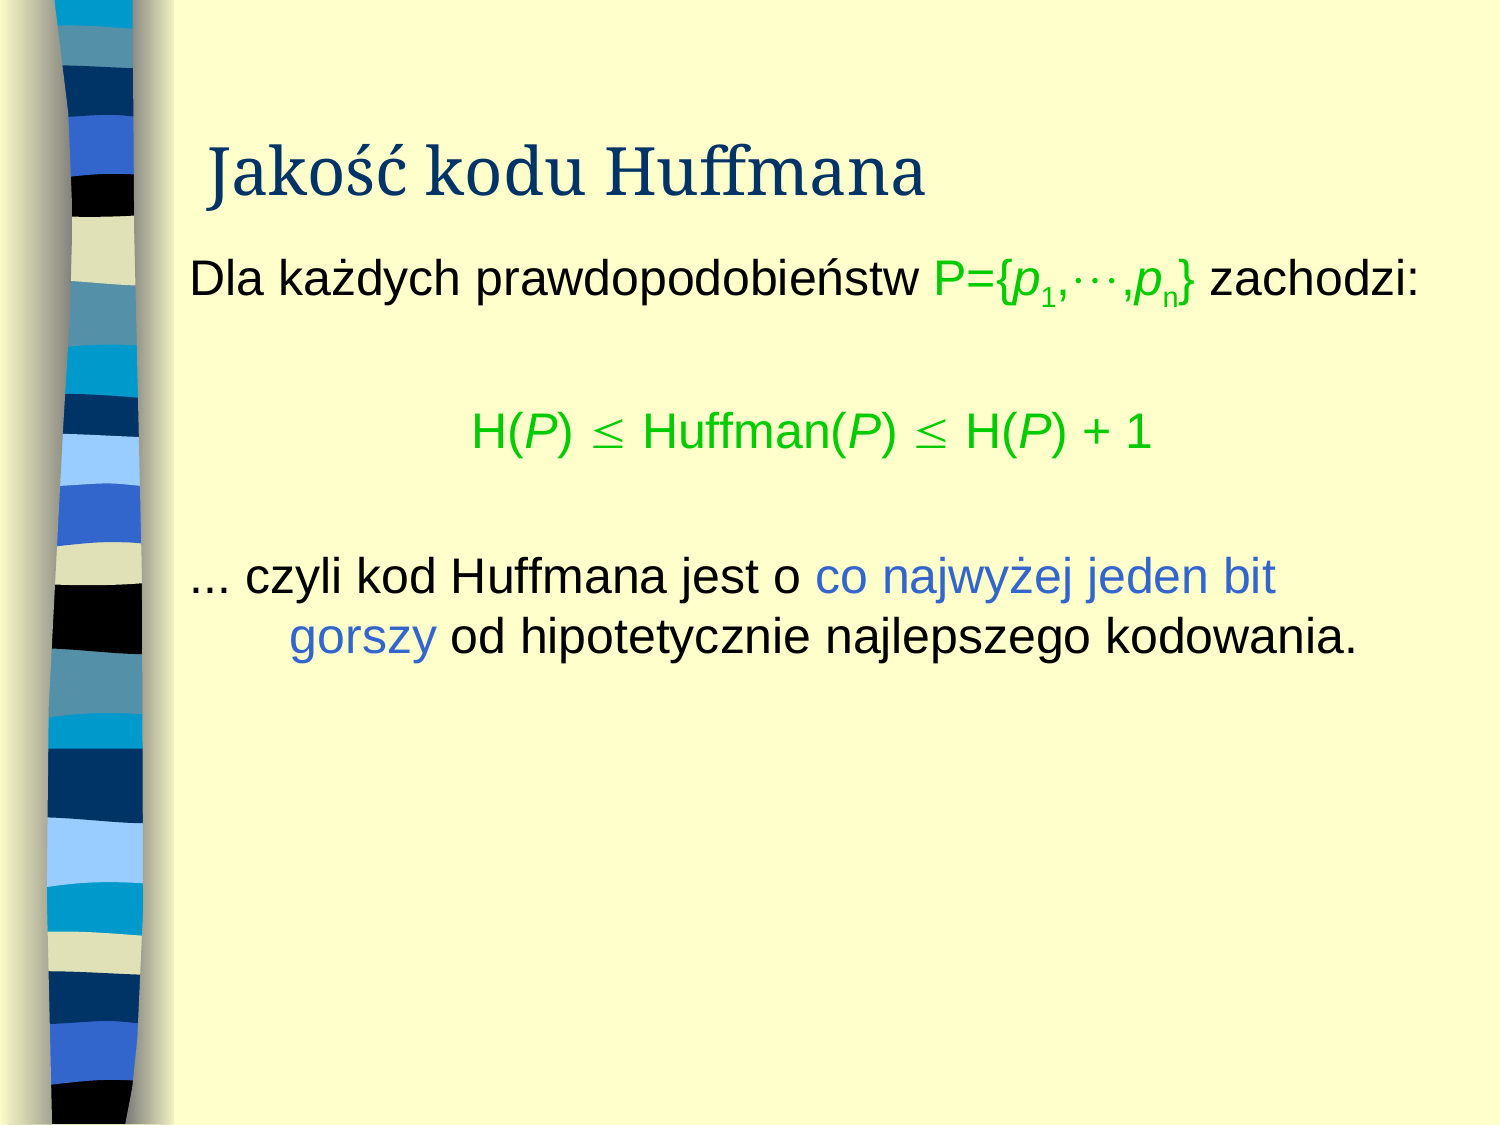

# Jakość kodu Huffmana
Dla każdych prawdopodobieństw P={p1,,pn} zachodzi:
H(P)  Huffman(P)  H(P) + 1
... czyli kod Huffmana jest o co najwyżej jeden bit gorszy od hipotetycznie najlepszego kodowania.